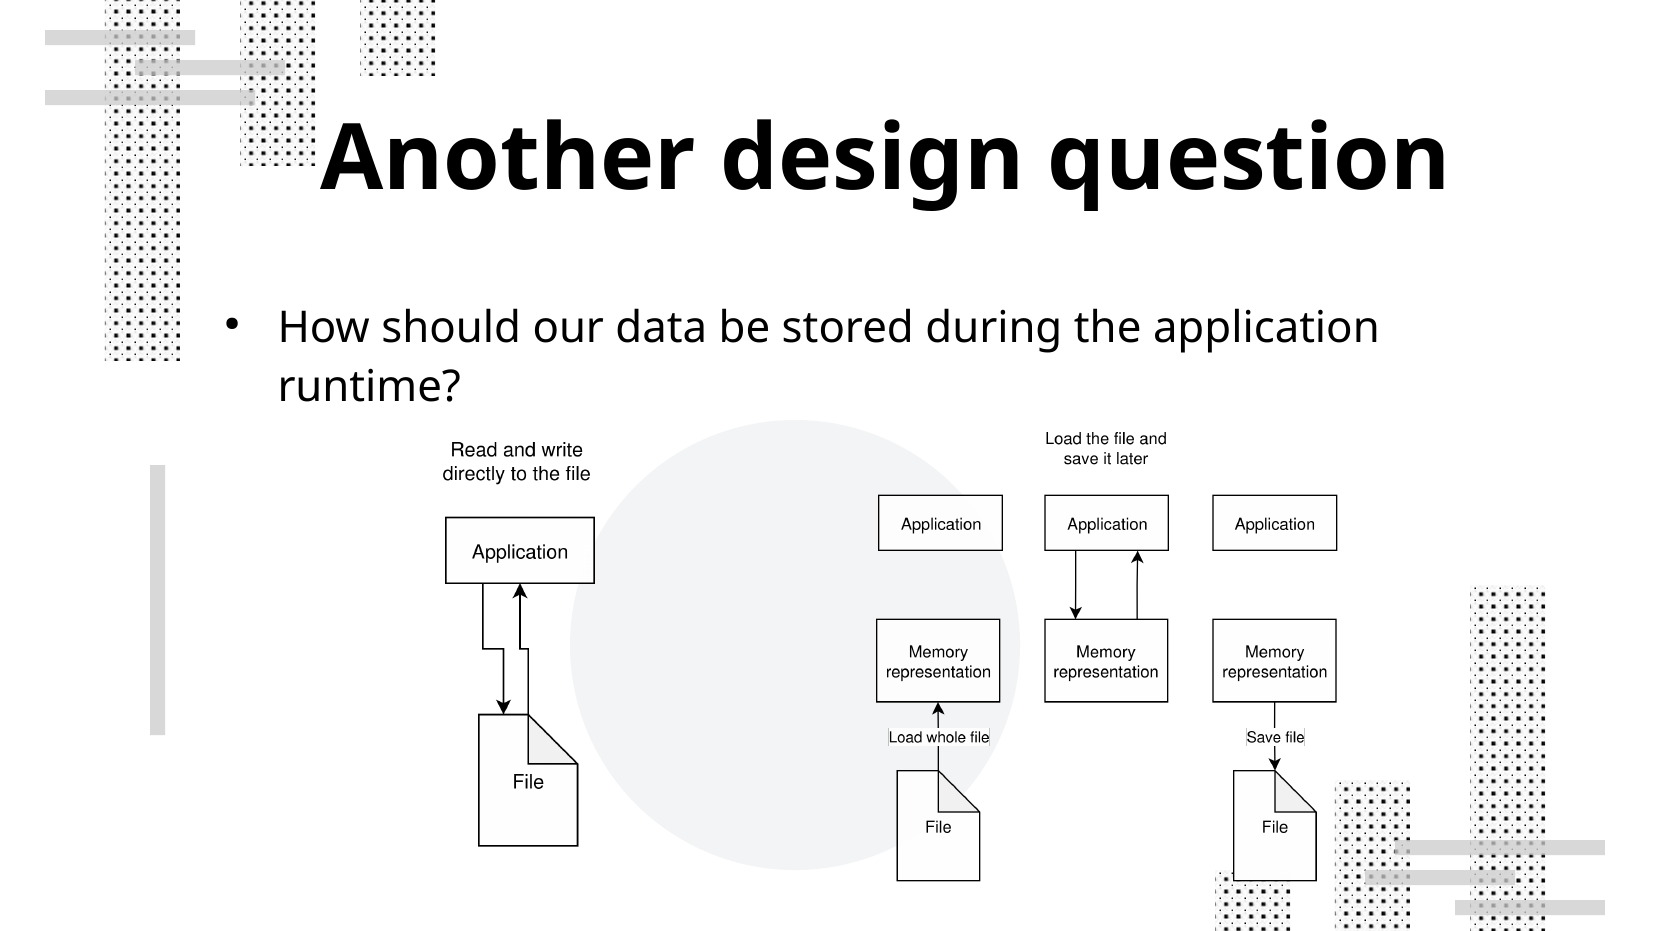

# Another design question
How should our data be stored during the application runtime?